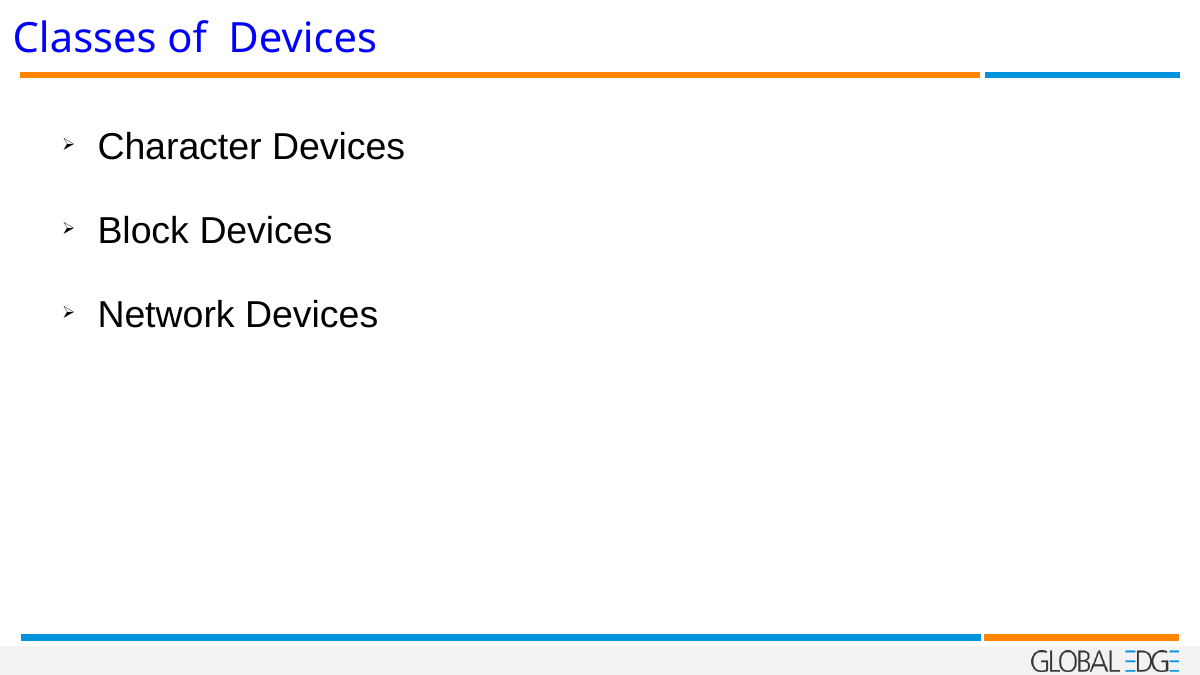

# Classes of Devices
Character Devices
Block Devices
Network Devices